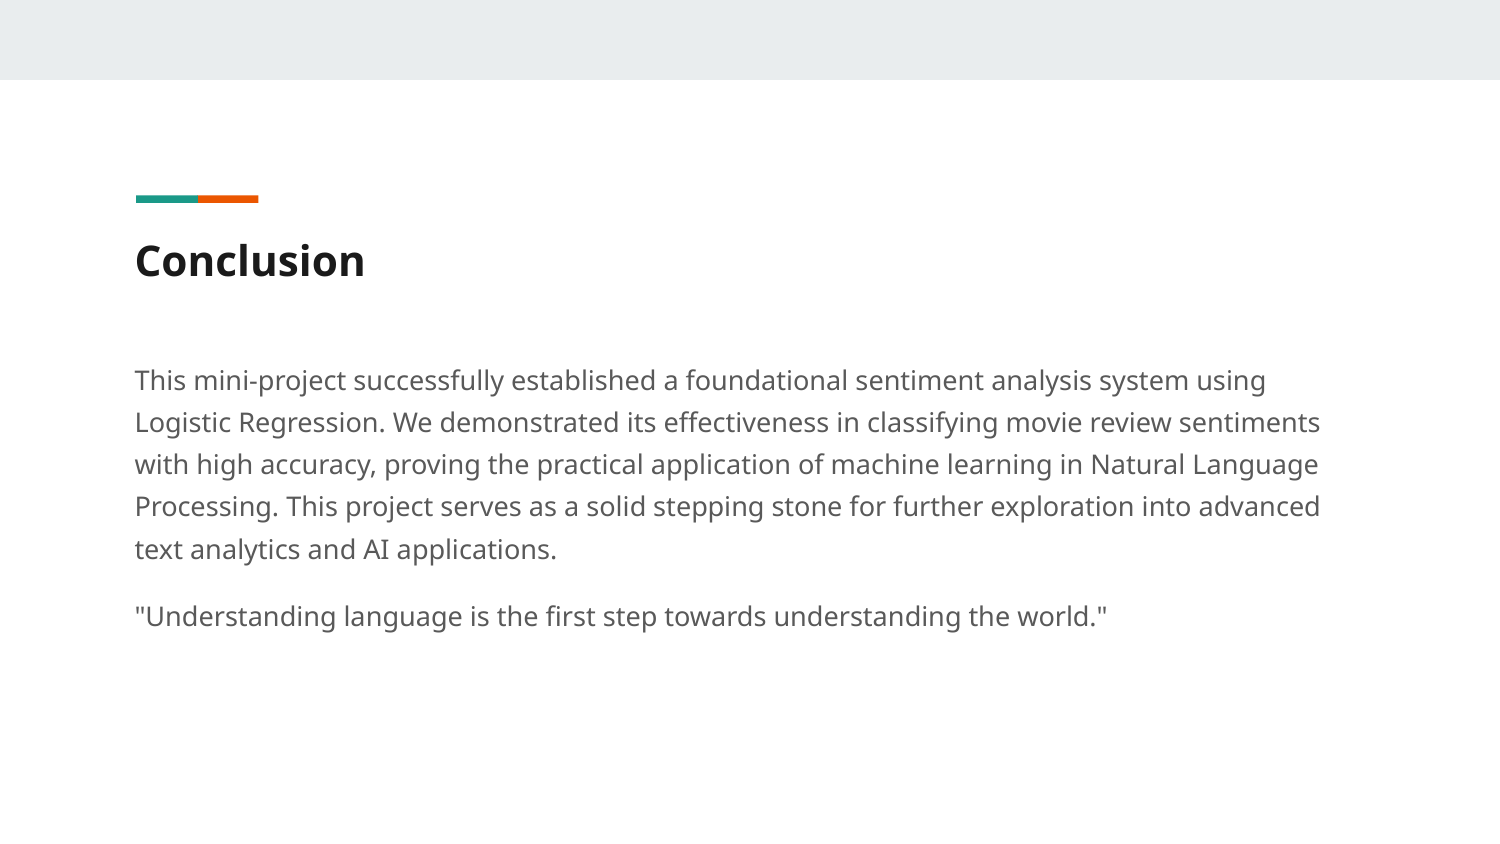

Conclusion
# This mini-project successfully established a foundational sentiment analysis system using Logistic Regression. We demonstrated its effectiveness in classifying movie review sentiments with high accuracy, proving the practical application of machine learning in Natural Language Processing. This project serves as a solid stepping stone for further exploration into advanced text analytics and AI applications.
"Understanding language is the first step towards understanding the world."